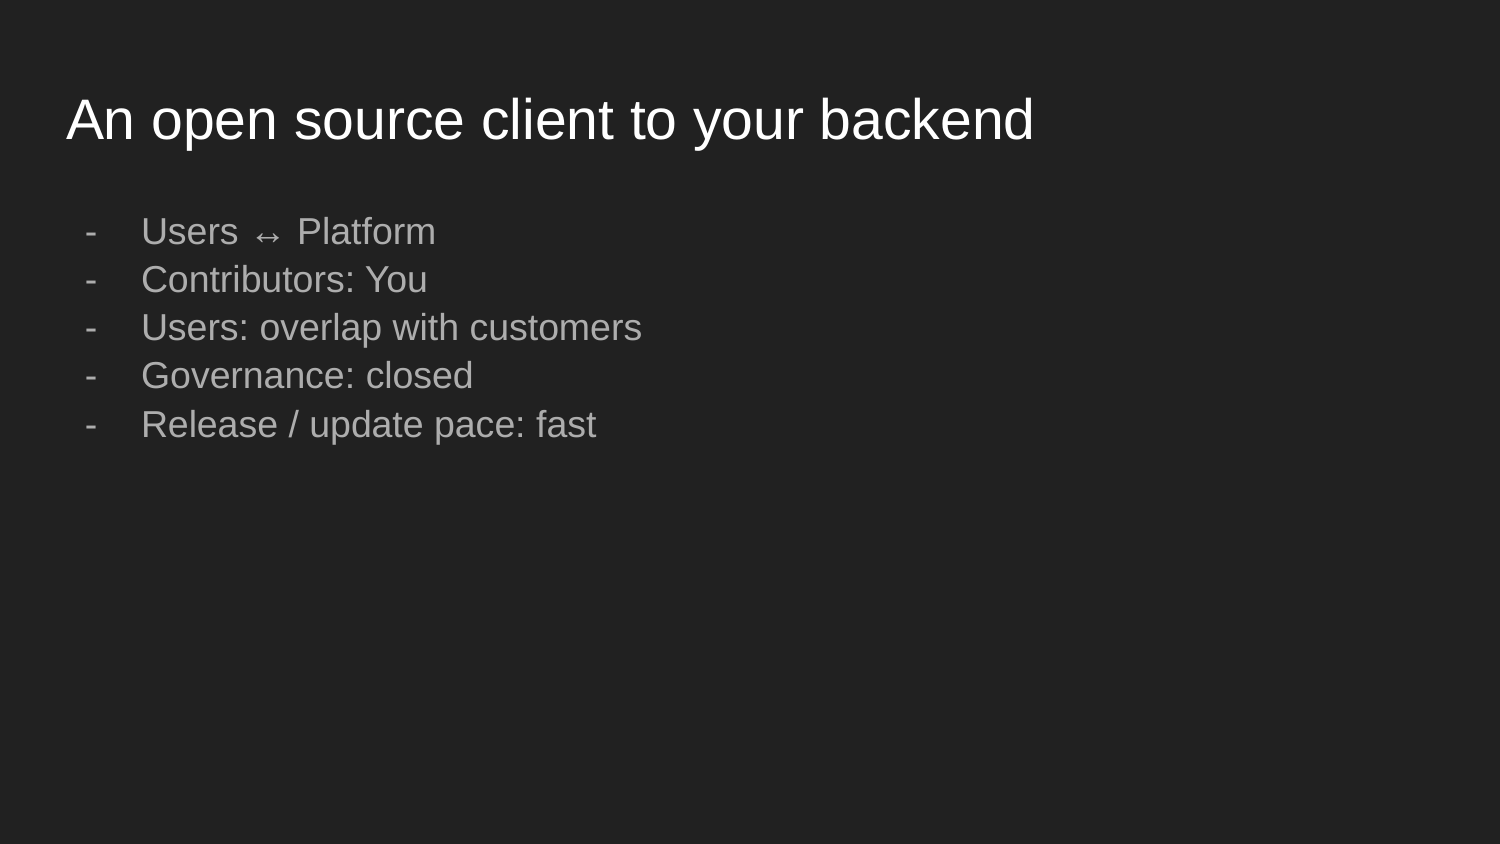

# An open source client to your backend
Users ↔ Platform
Contributors: You
Users: overlap with customers
Governance: closed
Release / update pace: fast